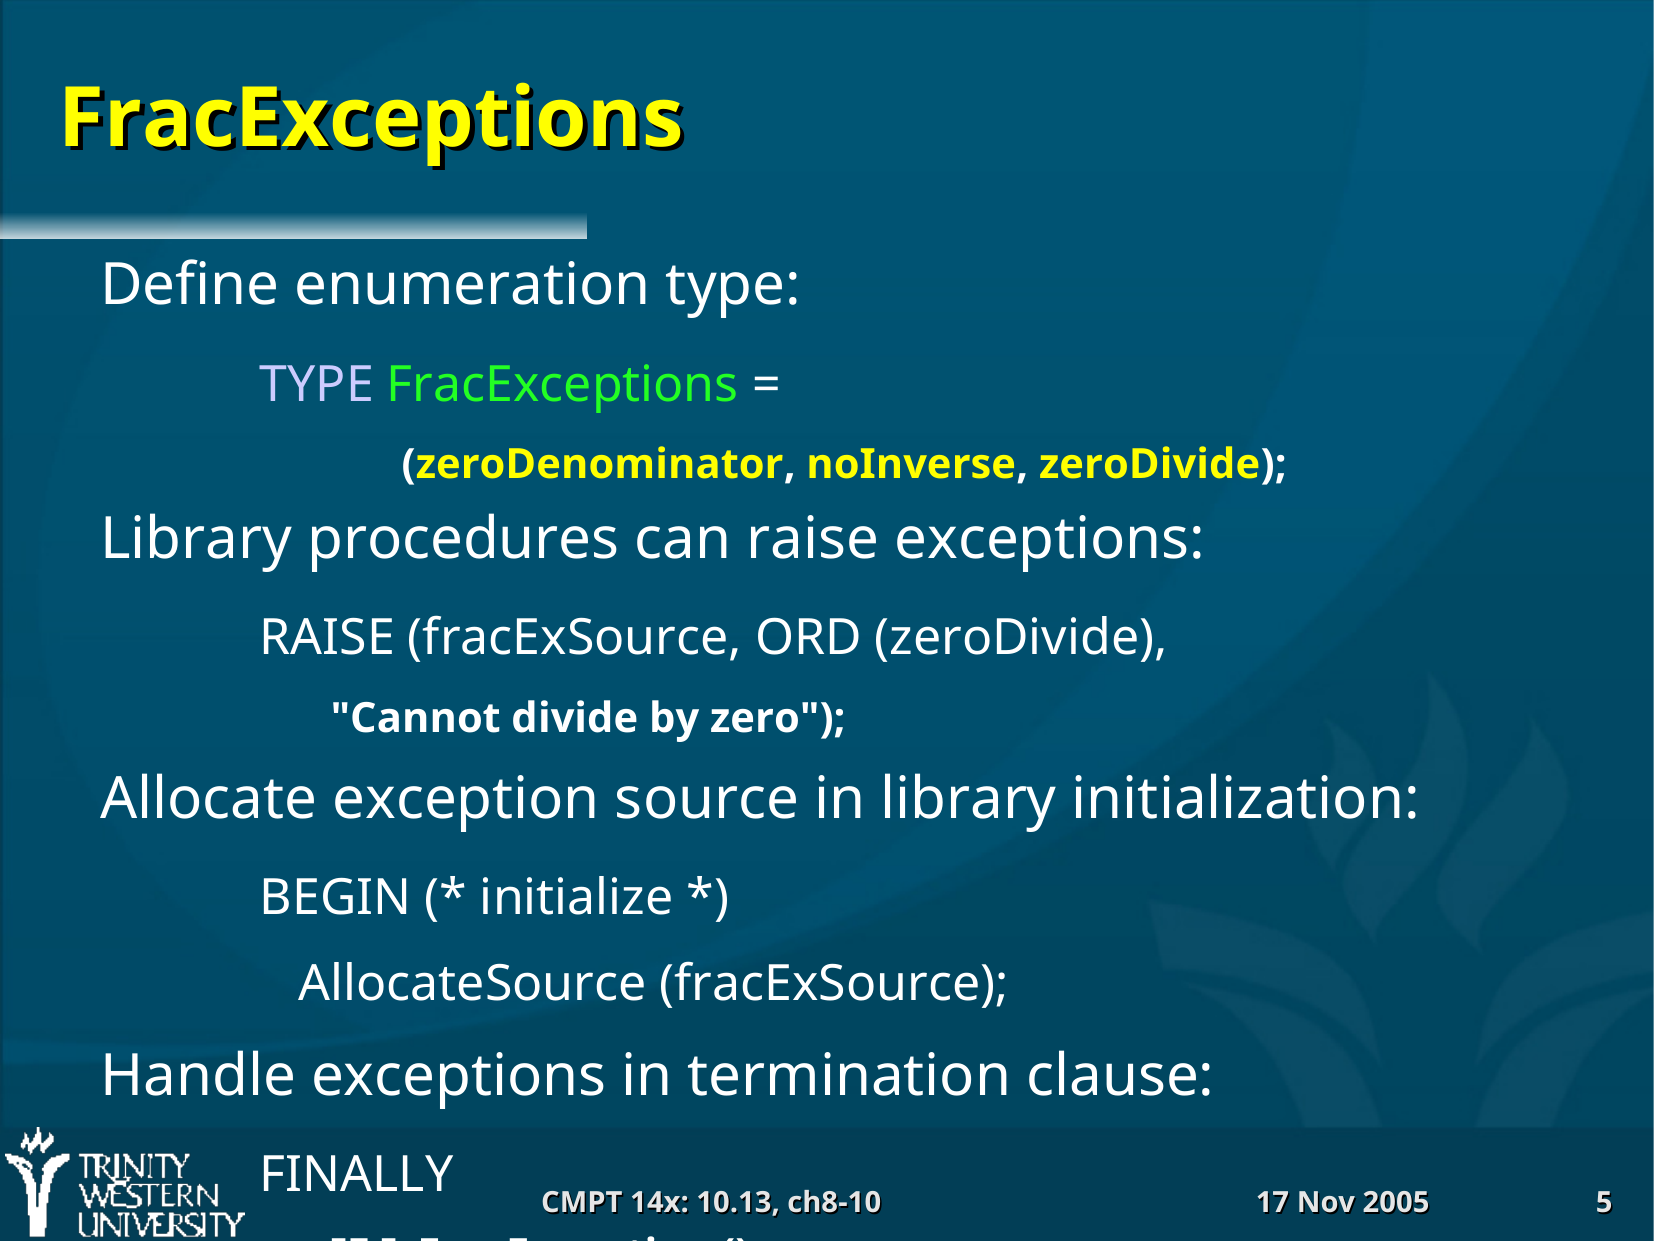

# FracExceptions
Define enumeration type:
TYPE FracExceptions =
(zeroDenominator, noInverse, zeroDivide);
Library procedures can raise exceptions:
RAISE (fracExSource, ORD (zeroDivide),
"Cannot divide by zero");
Allocate exception source in library initialization:
BEGIN (* initialize *)
 AllocateSource (fracExSource);
Handle exceptions in termination clause:
FINALLY
IF IsFracException ()
CMPT 14x: 10.13, ch8-10
17 Nov 2005
5